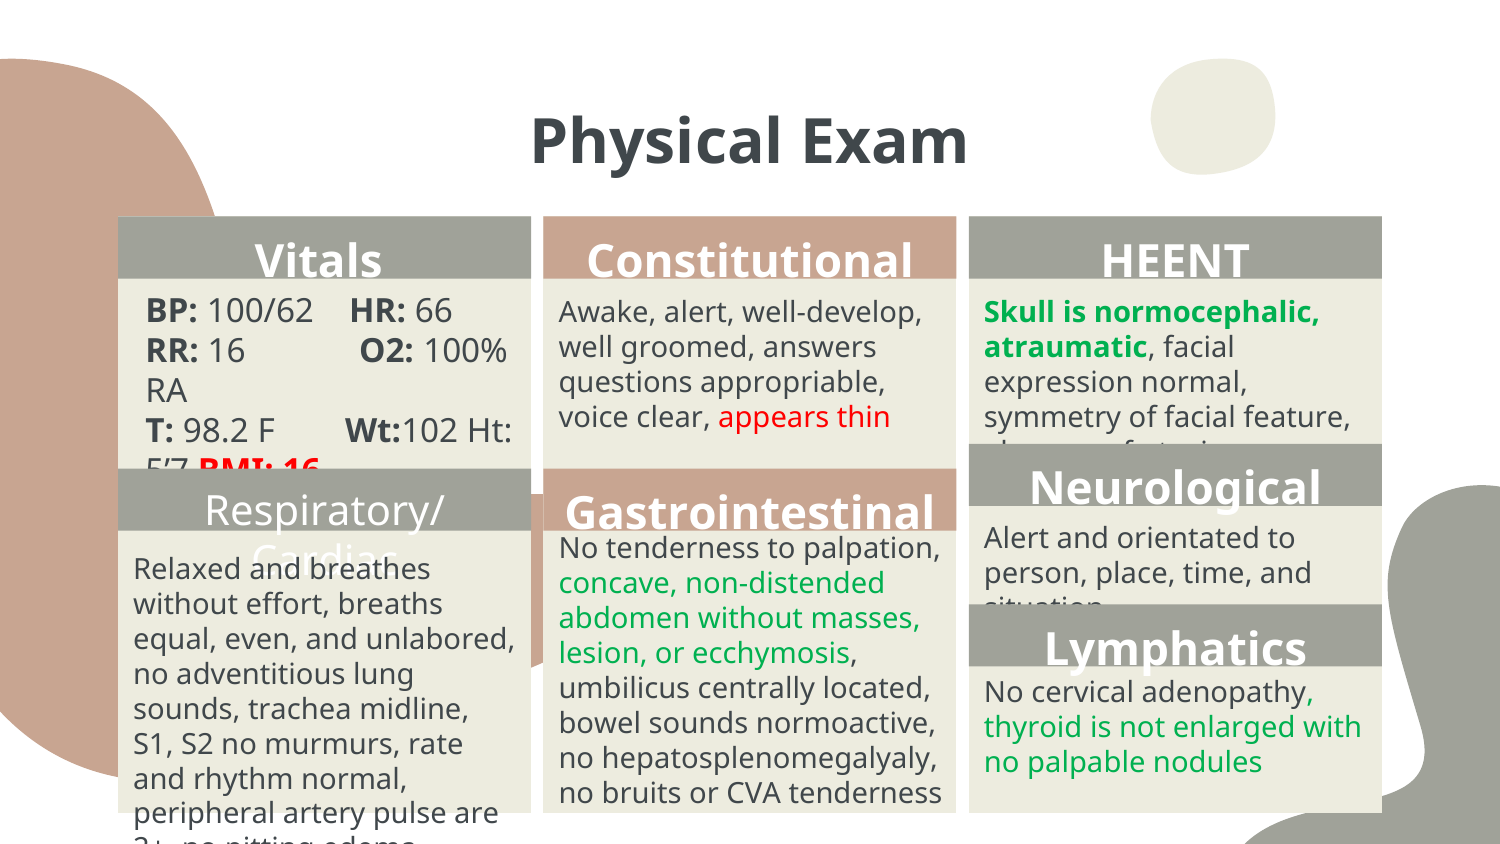

# Physical Exam
Vitals
Constitutional
HEENT
BP: 100/62 HR: 66
RR: 16 O2: 100% RA
T: 98.2 F Wt:102 Ht: 5’7 BMI: 16 (underweight)
Awake, alert, well-develop, well groomed, answers questions appropriable, voice clear, appears thin
Skull is normocephalic, atraumatic, facial expression normal, symmetry of facial feature, absence of ptosis
Neurological
Respiratory/Cardiac
Gastrointestinal
Alert and orientated to person, place, time, and situation
No tenderness to palpation, concave, non-distended abdomen without masses, lesion, or ecchymosis, umbilicus centrally located, bowel sounds normoactive, no hepatosplenomegalyaly, no bruits or CVA tenderness
Relaxed and breathes without effort, breaths equal, even, and unlabored, no adventitious lung sounds, trachea midline, S1, S2 no murmurs, rate and rhythm normal, peripheral artery pulse are 2+, no pitting edema
Lymphatics
No cervical adenopathy, thyroid is not enlarged with no palpable nodules